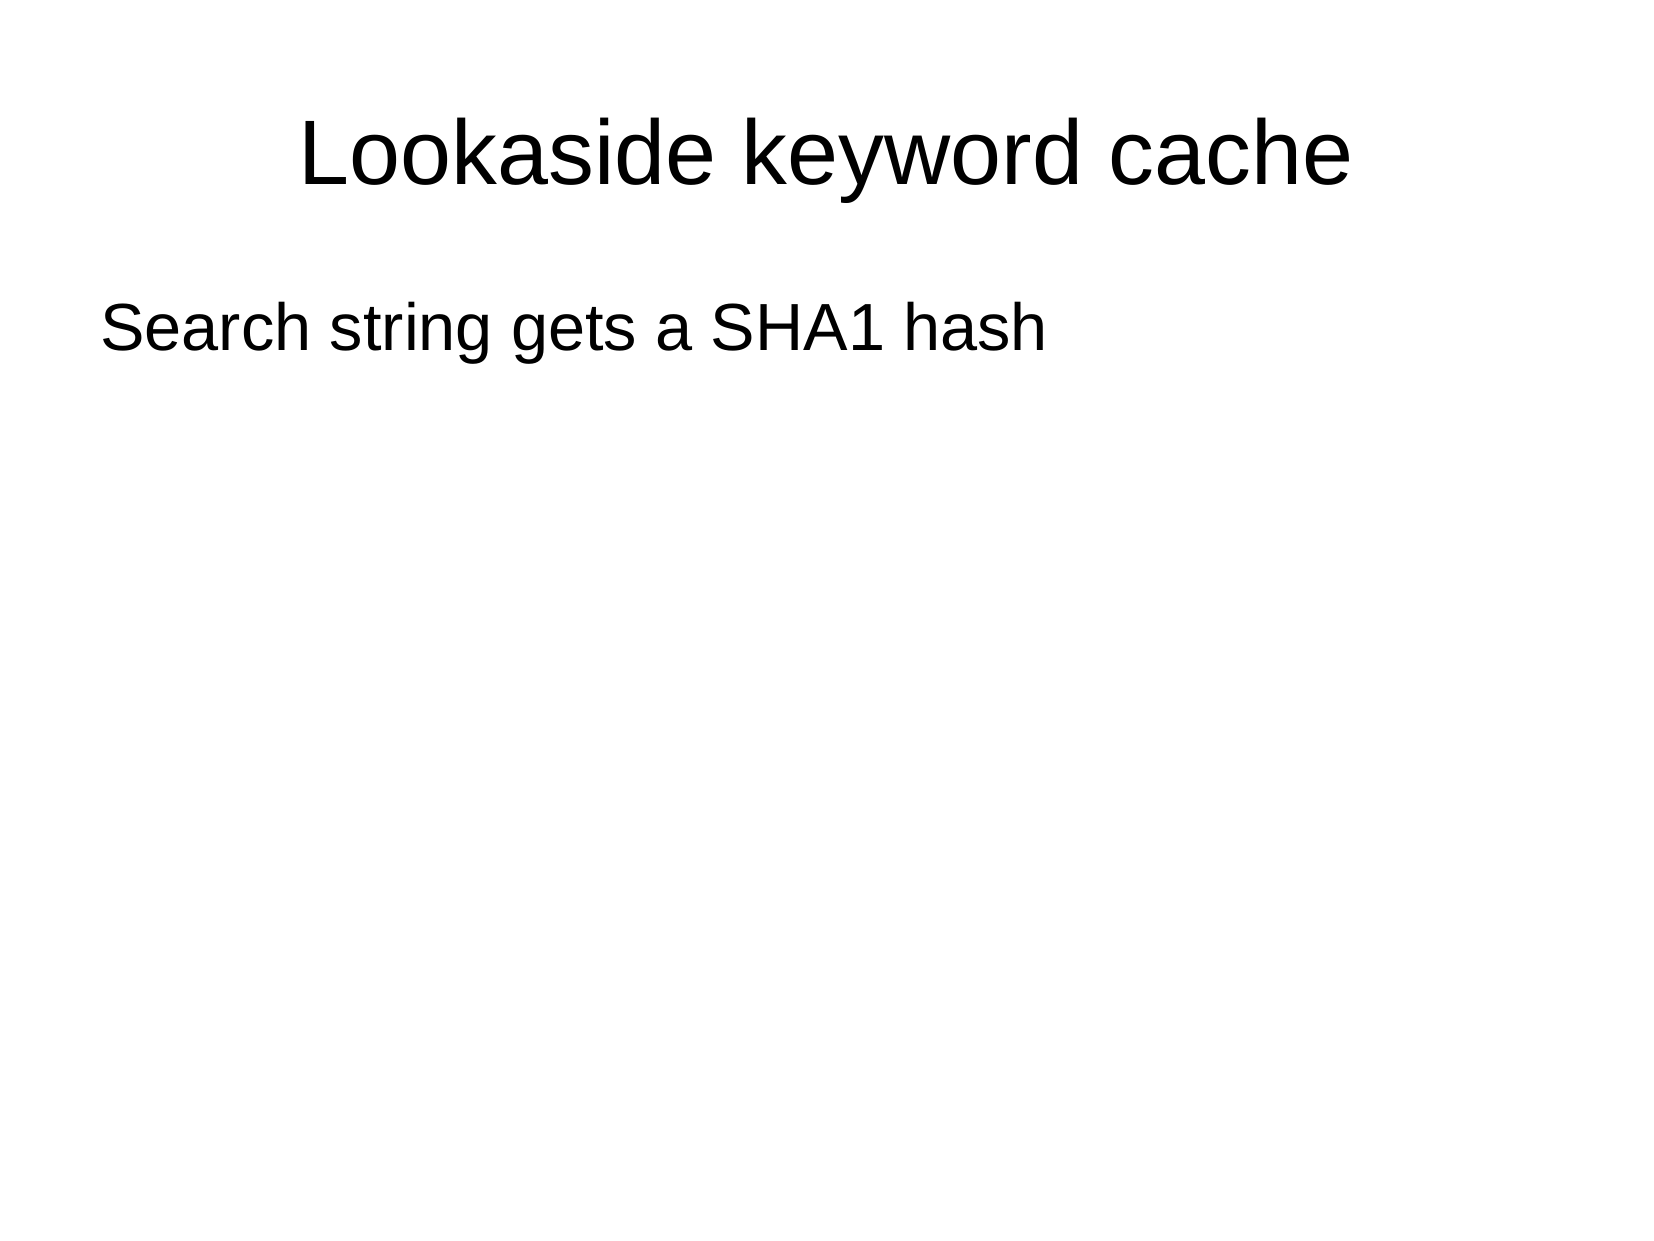

# Lookaside keyword cache
Search string gets a SHA1 hash